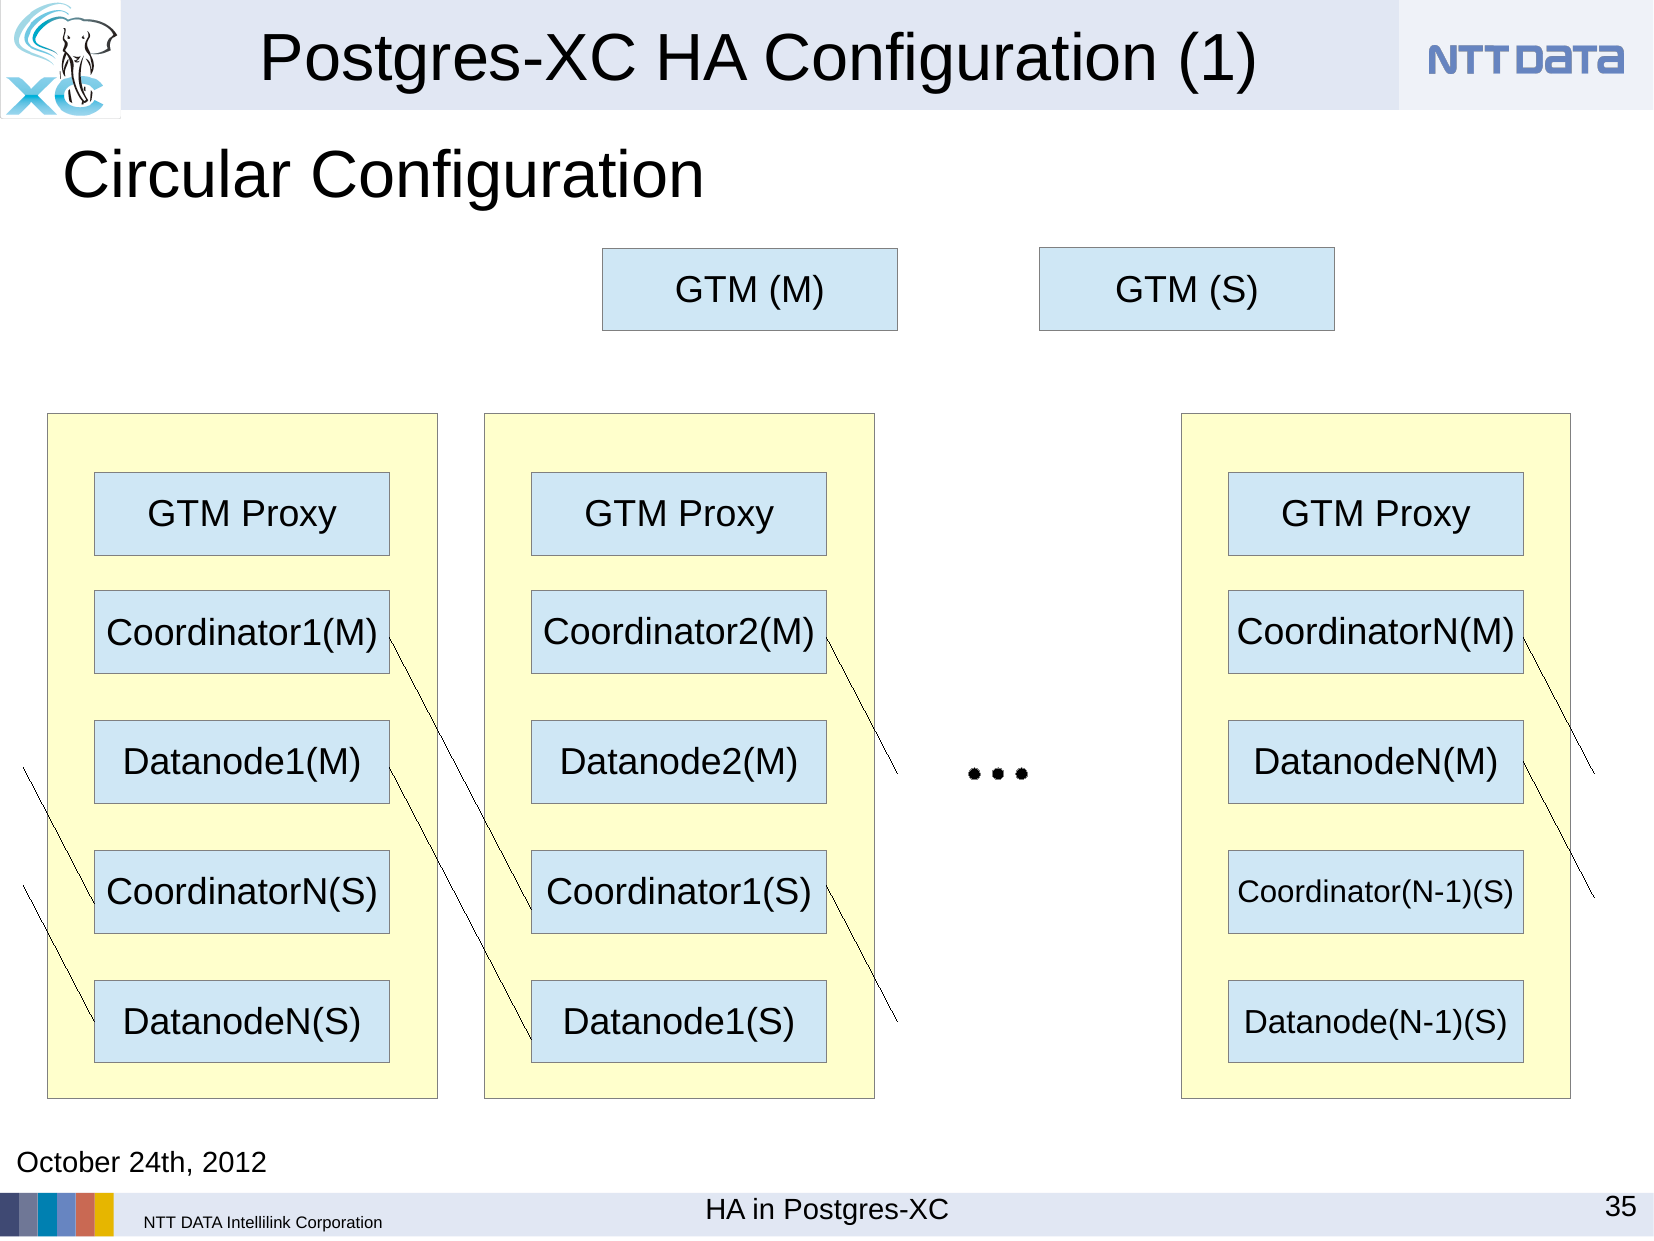

# Postgres-XC HA Configuration (1)
Circular Configuration
GTM (S)
GTM (M)
GTM Proxy
GTM Proxy
GTM Proxy
Coordinator2(M)
CoordinatorN(M)
Coordinator1(M)
Datanode2(M)
DatanodeN(M)
Datanode1(M)
Coordinator1(S)
Coordinator(N-1)(S)
CoordinatorN(S)
Datanode1(S)
Datanode(N-1)(S)
DatanodeN(S)
October 24th, 2012
35
HA in Postgres-XC